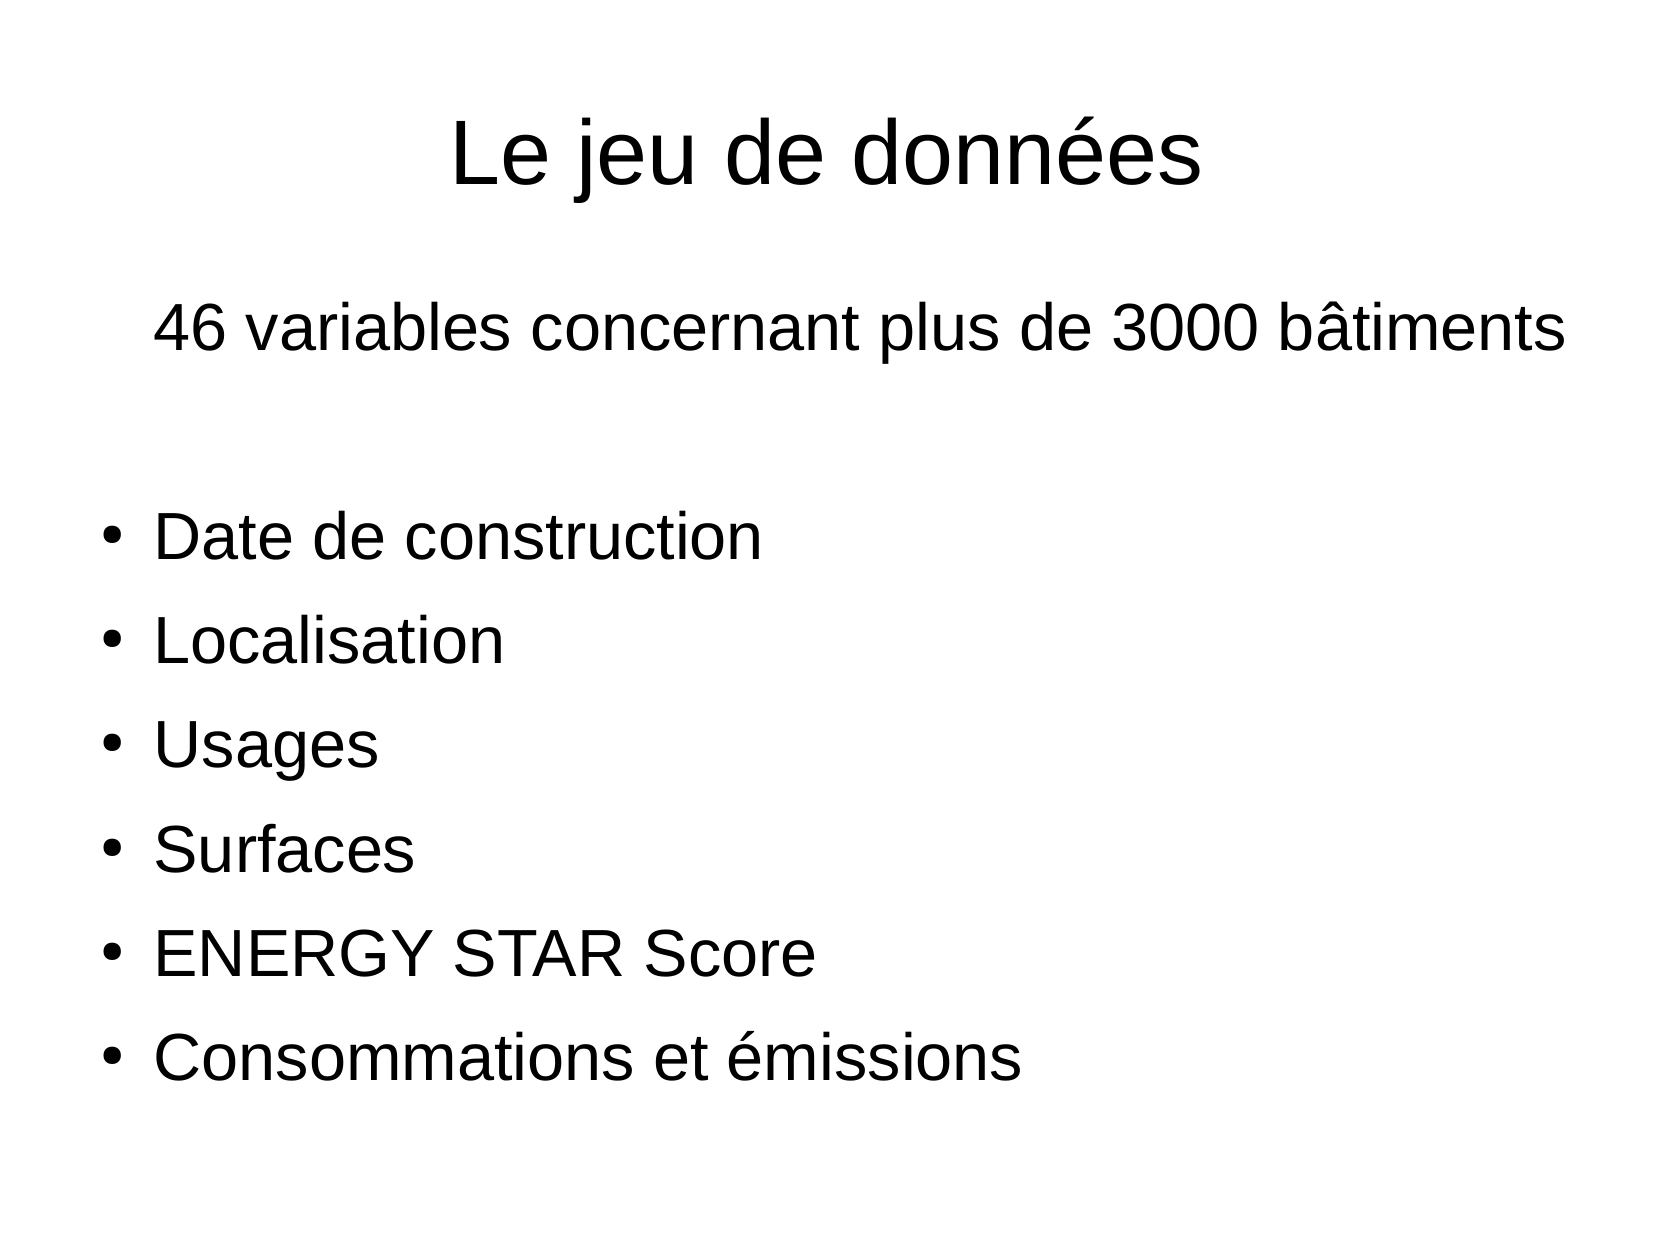

# Le jeu de données
46 variables concernant plus de 3000 bâtiments
Date de construction
Localisation
Usages
Surfaces
ENERGY STAR Score
Consommations et émissions